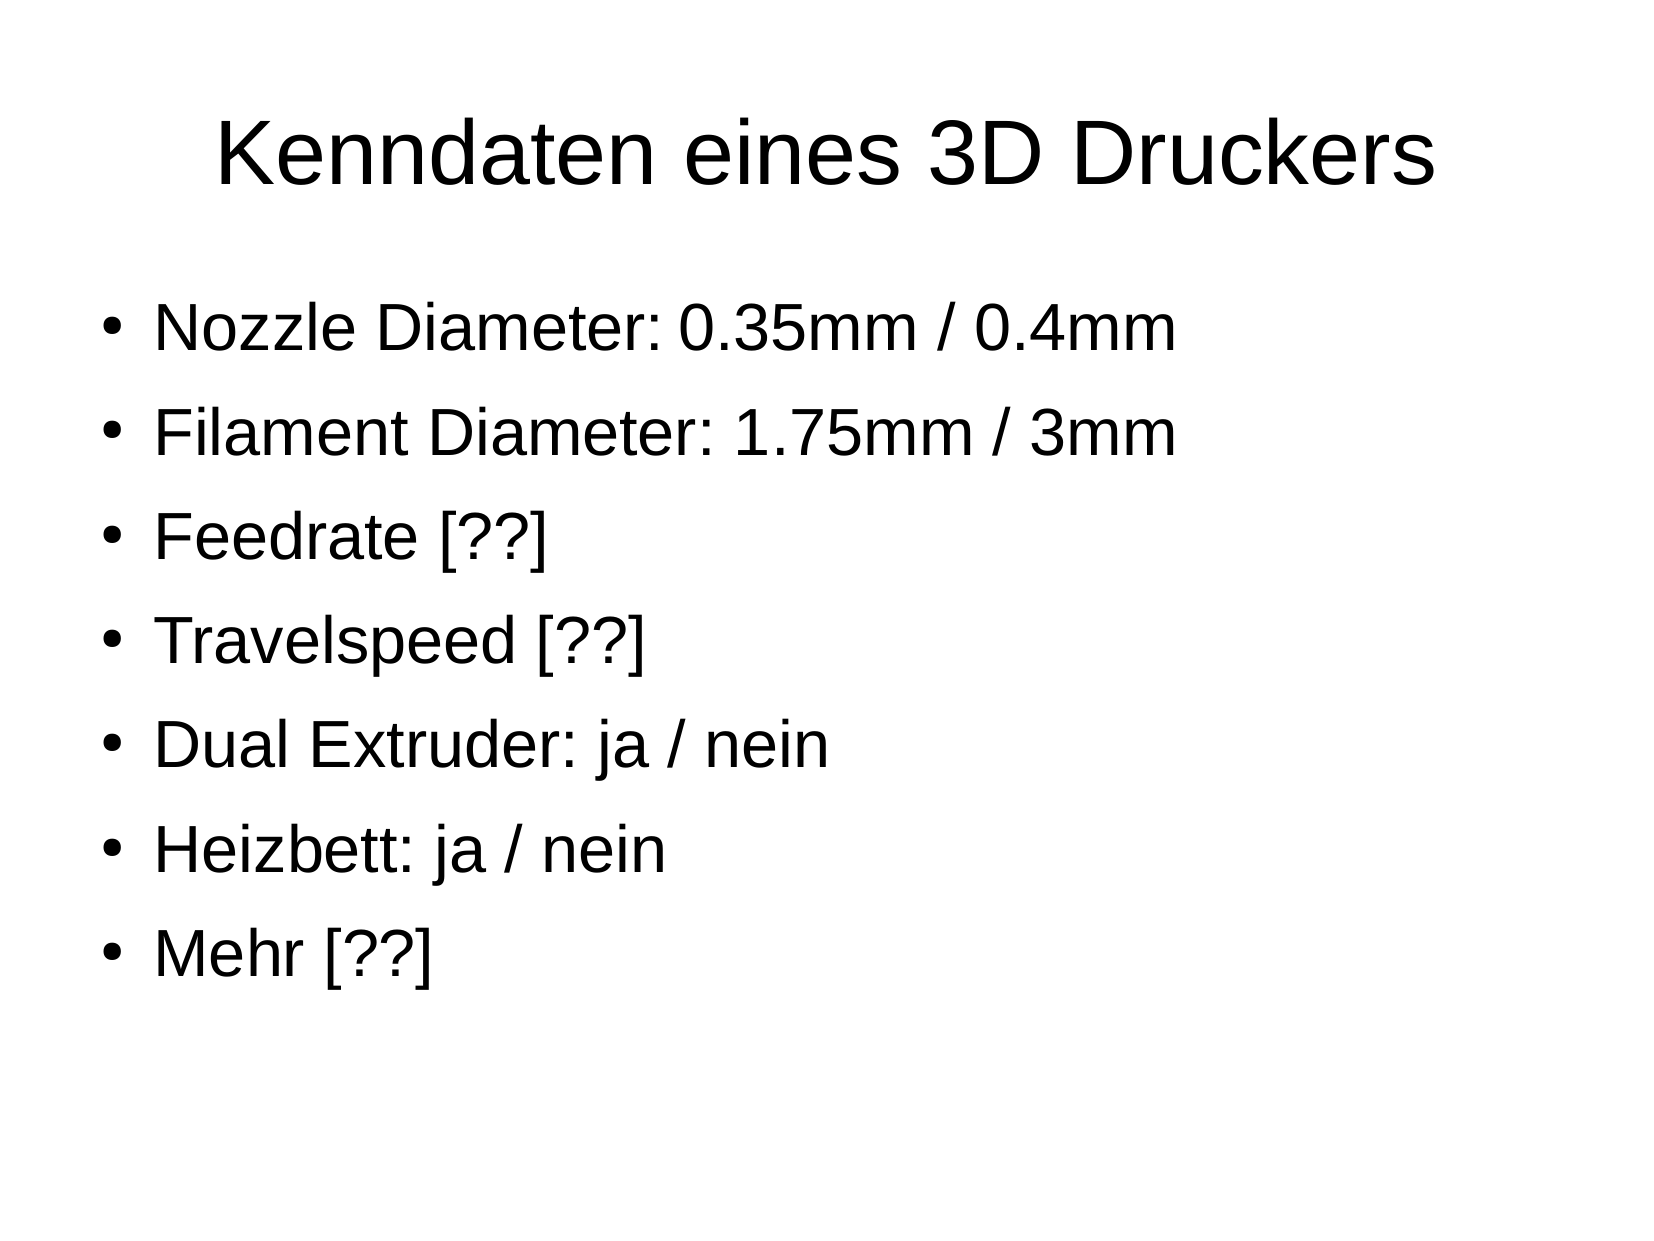

# Kenndaten eines 3D Druckers
Nozzle Diameter:	0.35mm / 0.4mm
Filament Diameter: 1.75mm / 3mm
Feedrate [??]
Travelspeed [??]
Dual Extruder: ja / nein
Heizbett: ja / nein
Mehr [??]